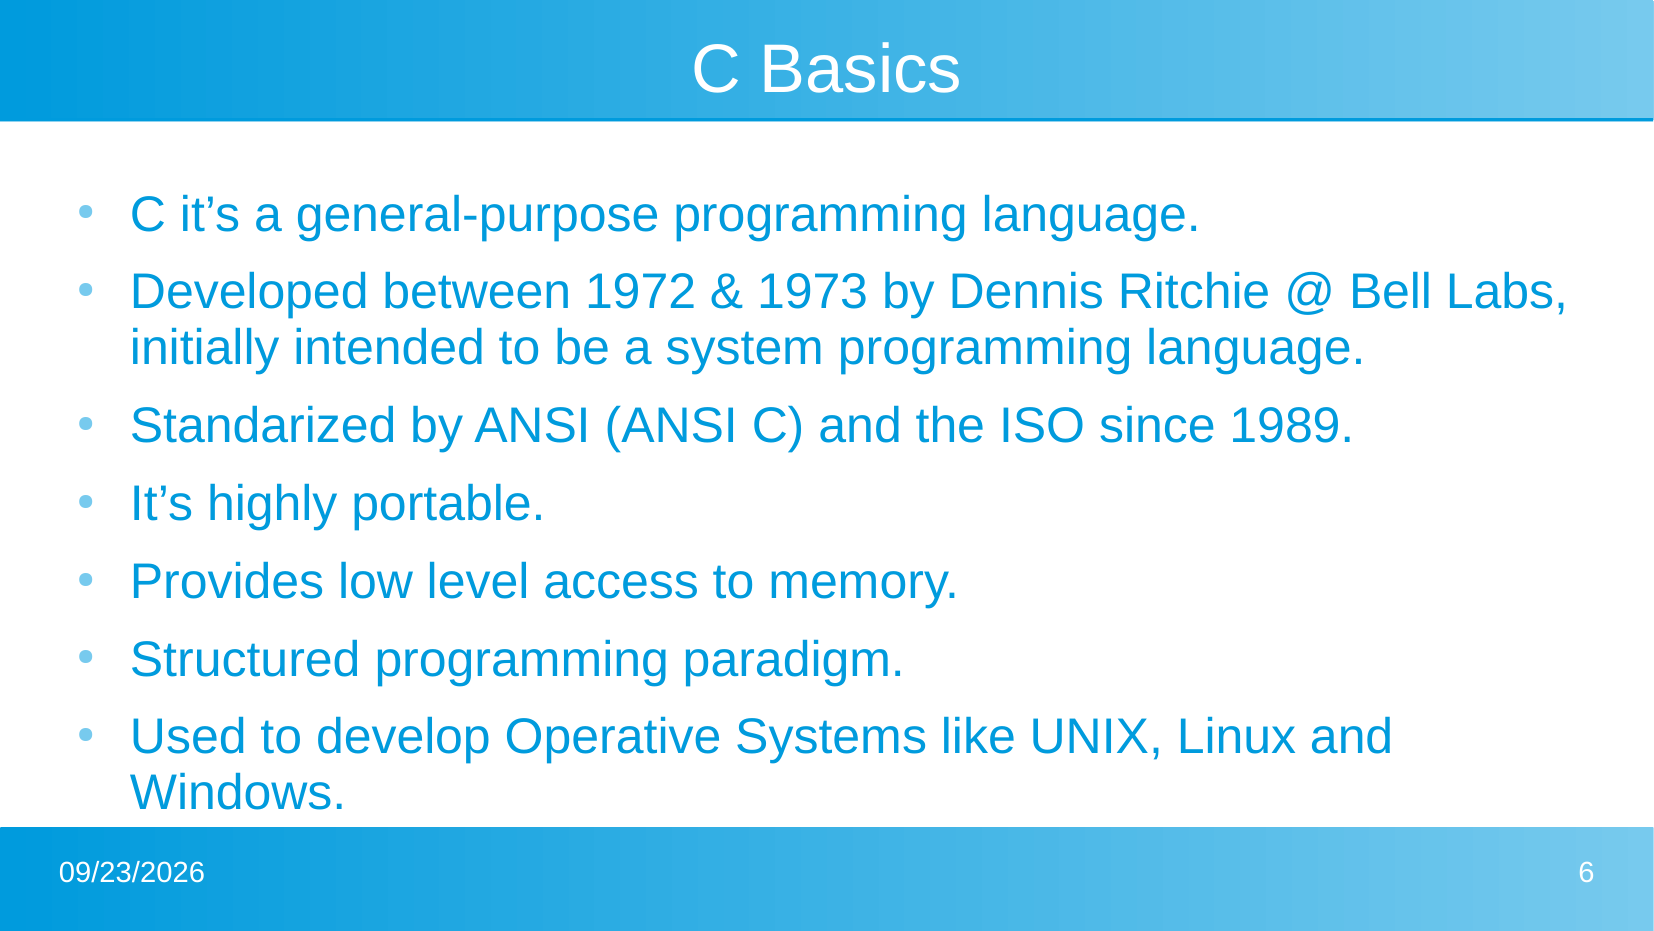

# C Basics
C it’s a general-purpose programming language.
Developed between 1972 & 1973 by Dennis Ritchie @ Bell Labs, initially intended to be a system programming language.
Standarized by ANSI (ANSI C) and the ISO since 1989.
It’s highly portable.
Provides low level access to memory.
Structured programming paradigm.
Used to develop Operative Systems like UNIX, Linux and Windows.
6